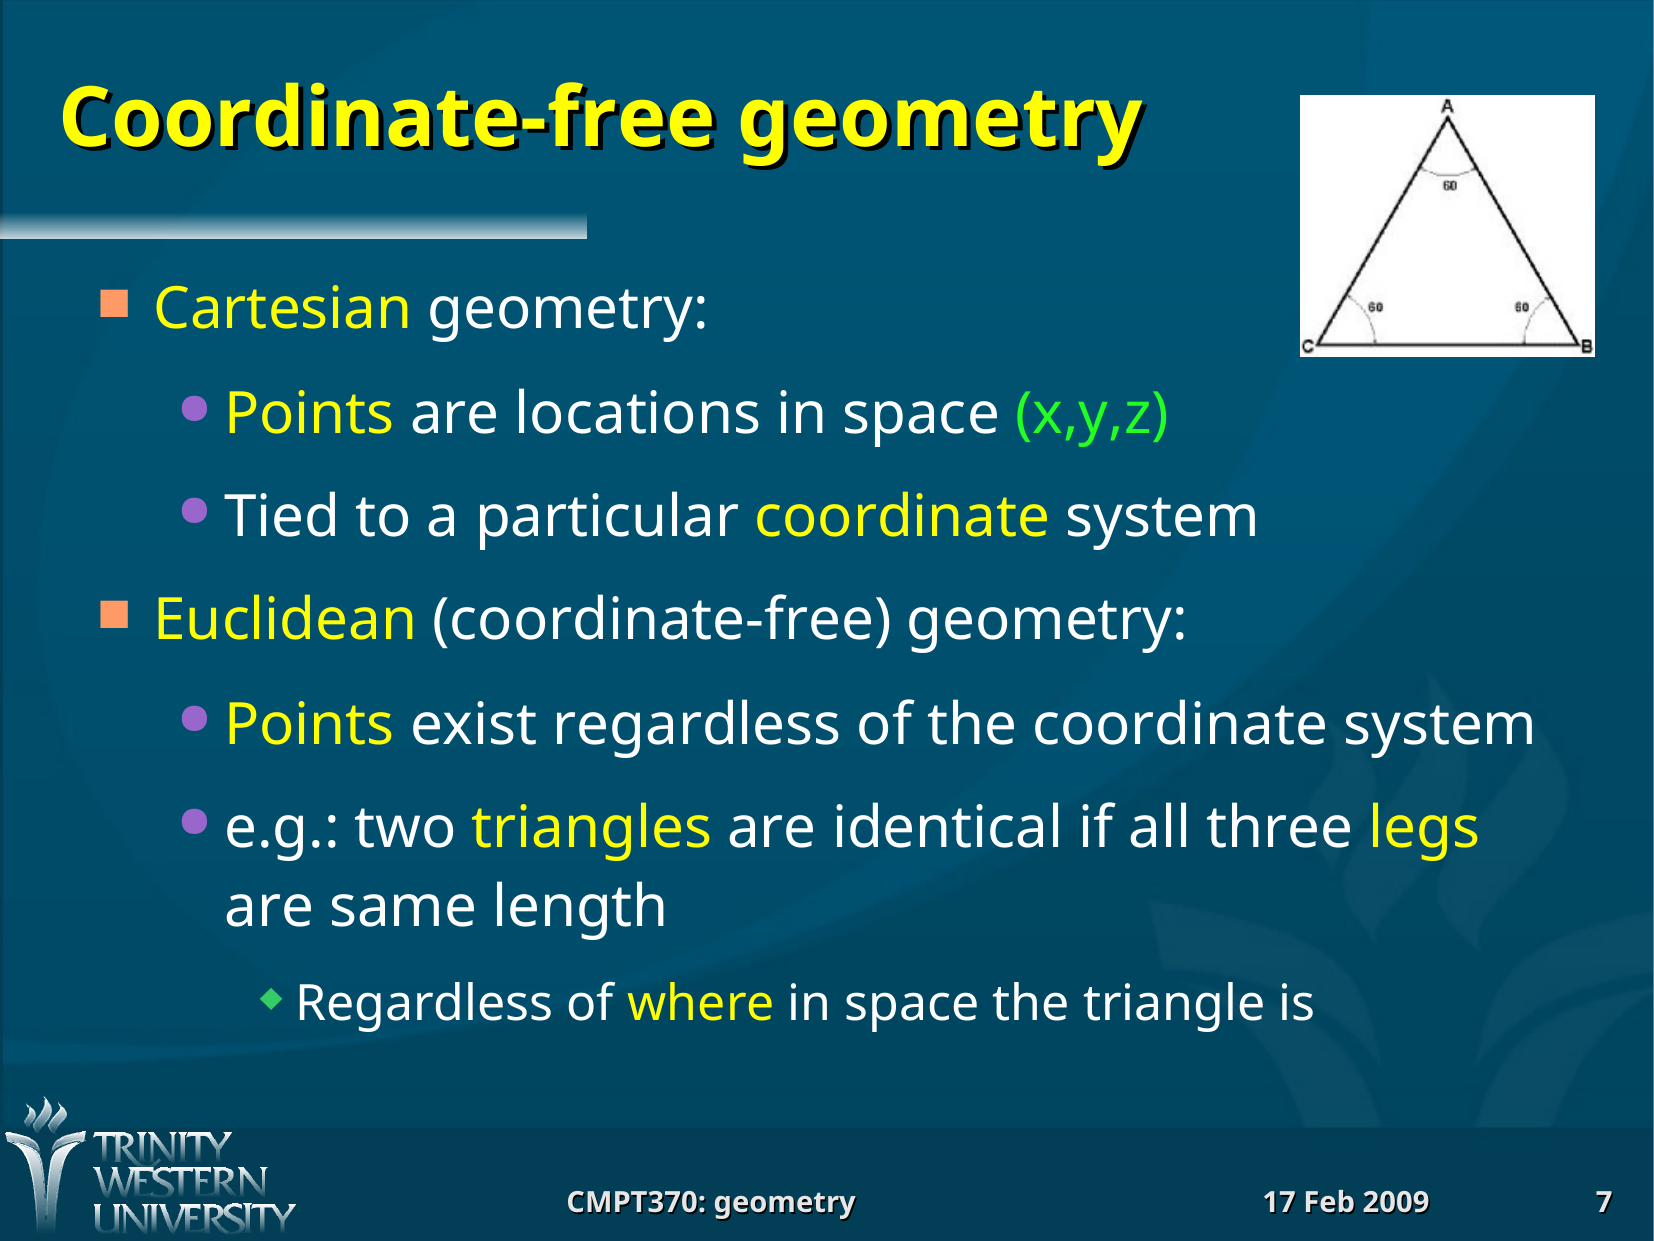

# Coordinate-free geometry
Cartesian geometry:
Points are locations in space (x,y,z)
Tied to a particular coordinate system
Euclidean (coordinate-free) geometry:
Points exist regardless of the coordinate system
e.g.: two triangles are identical if all three legs are same length
Regardless of where in space the triangle is
CMPT370: geometry
17 Feb 2009
7